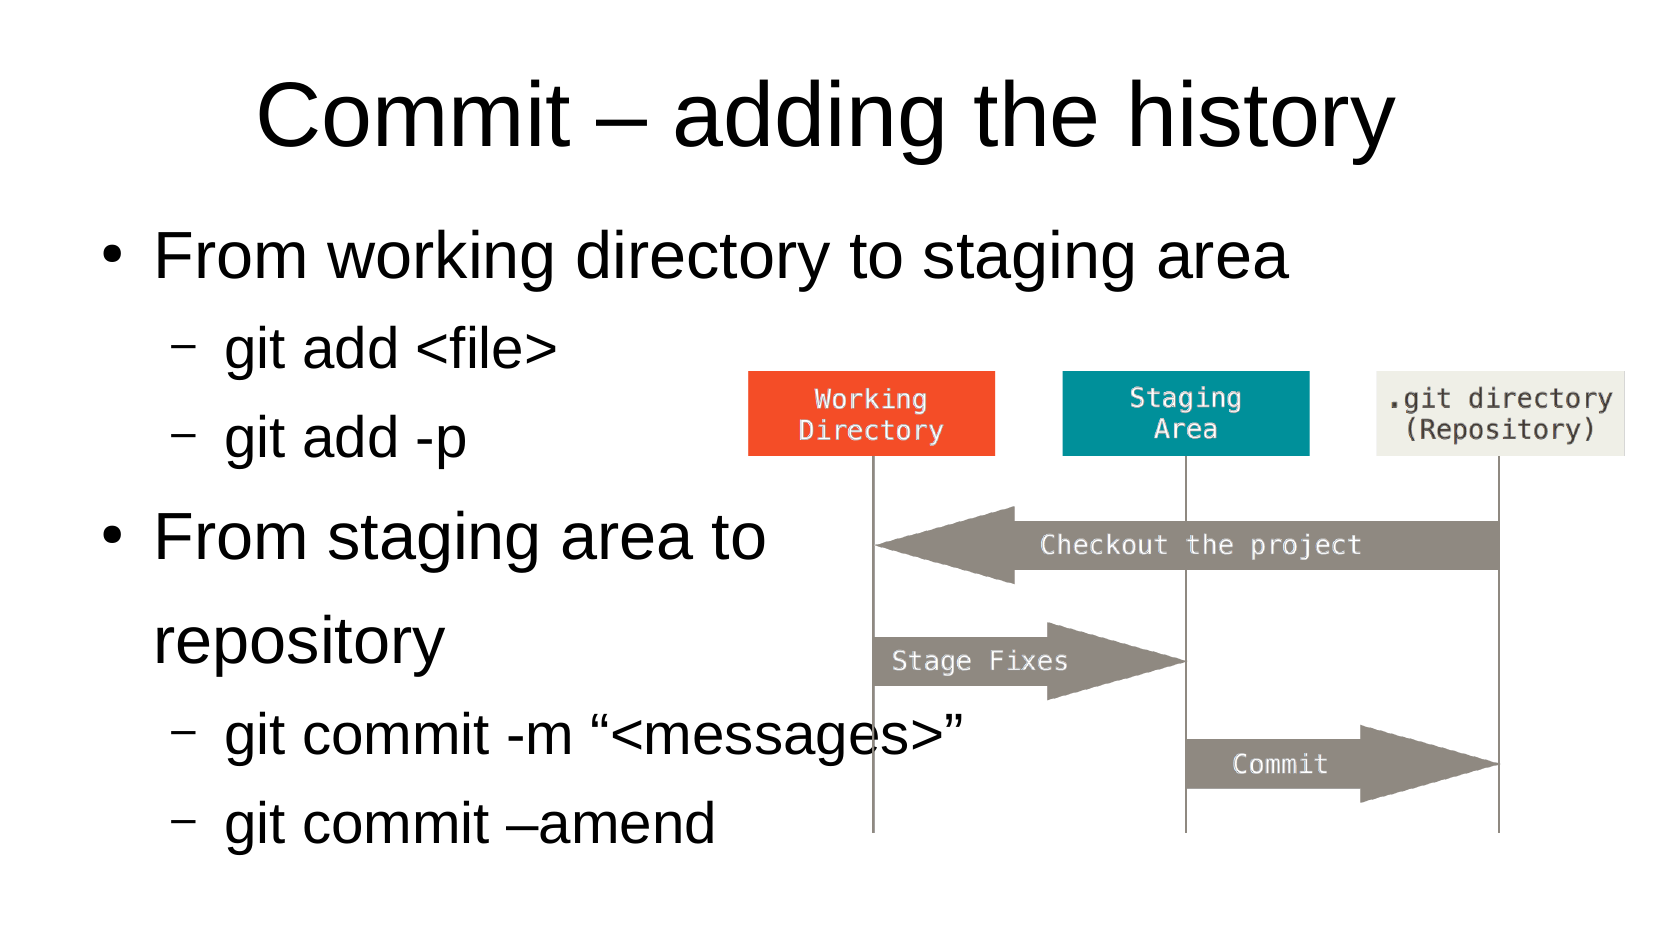

# Commit – adding the history
From working directory to staging area
git add <file>
git add -p
From staging area to
repository
git commit -m “<messages>”
git commit –amend